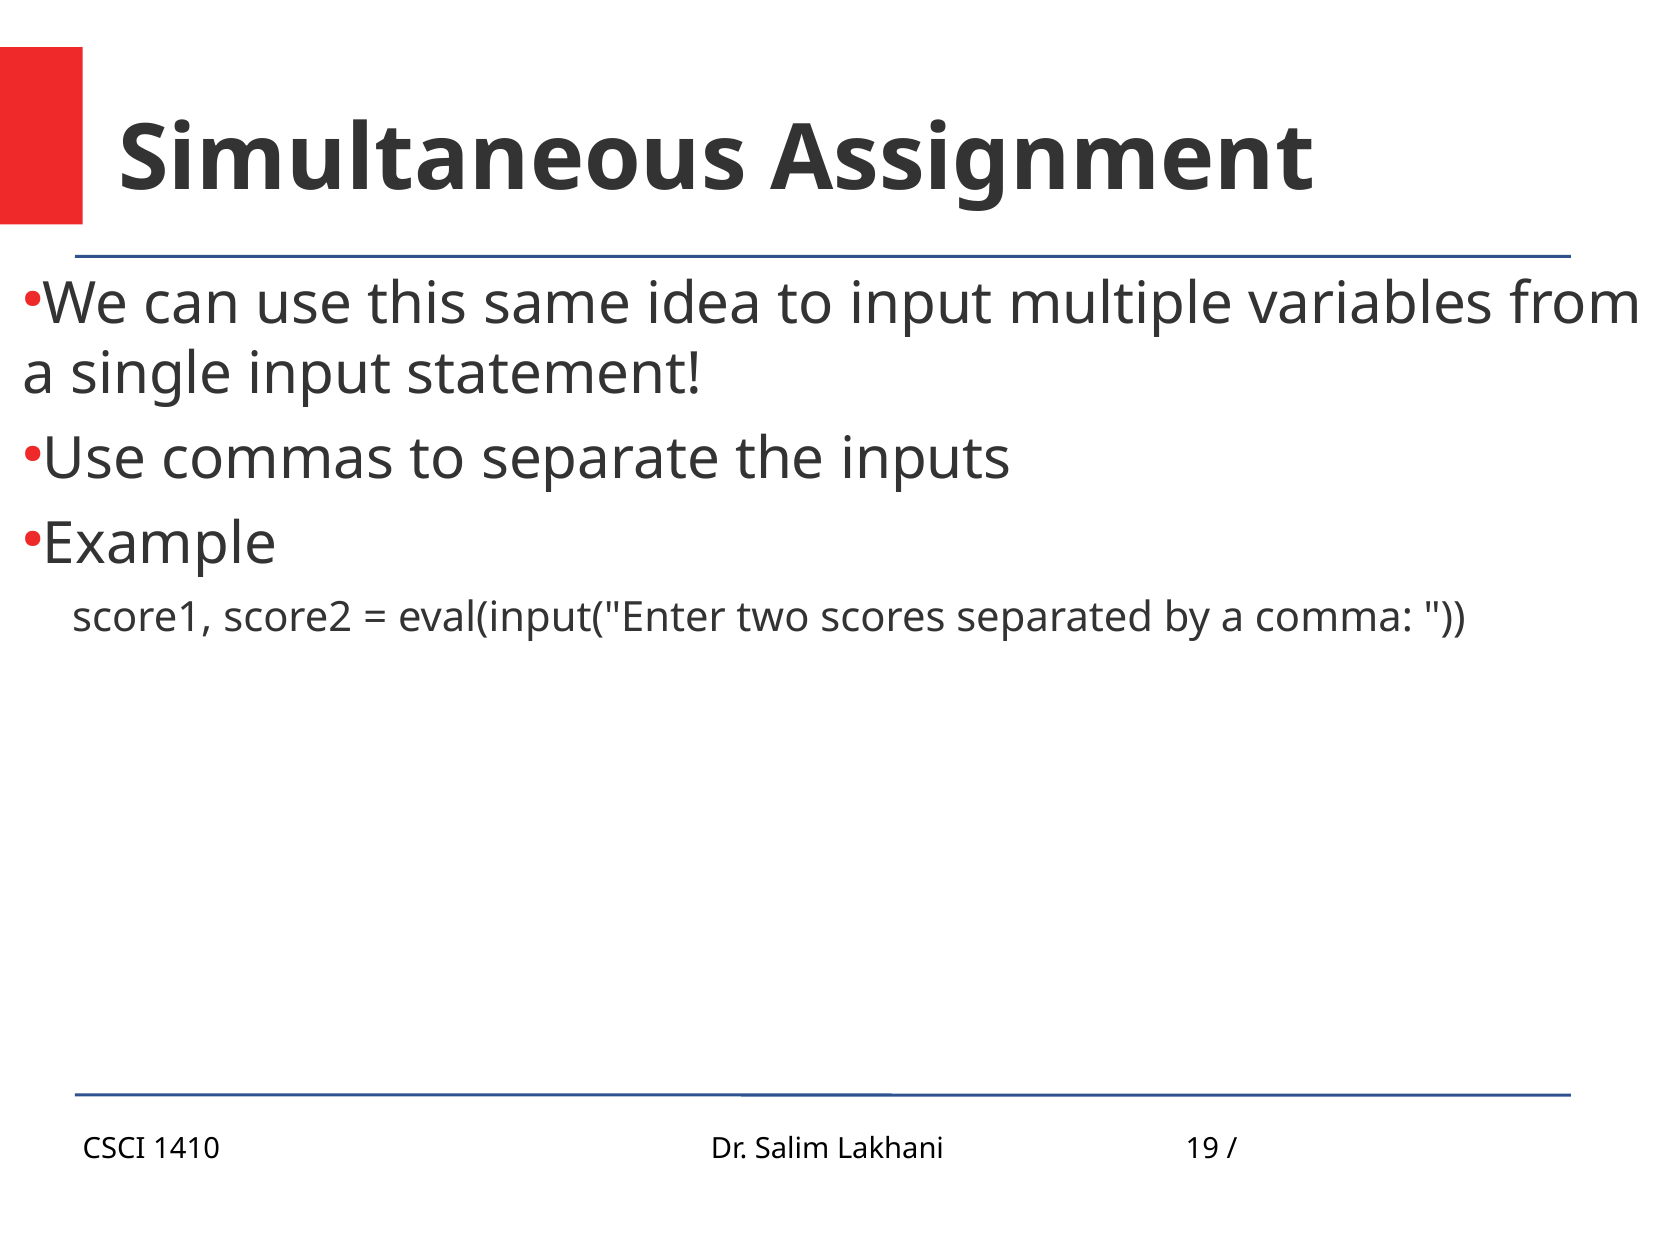

# Simultaneous Assignment
We can use this same idea to input multiple variables from a single input statement!
Use commas to separate the inputs
Example
     score1, score2 = eval(input("Enter two scores separated by a comma: "))
CSCI 1410
Dr. Salim Lakhani